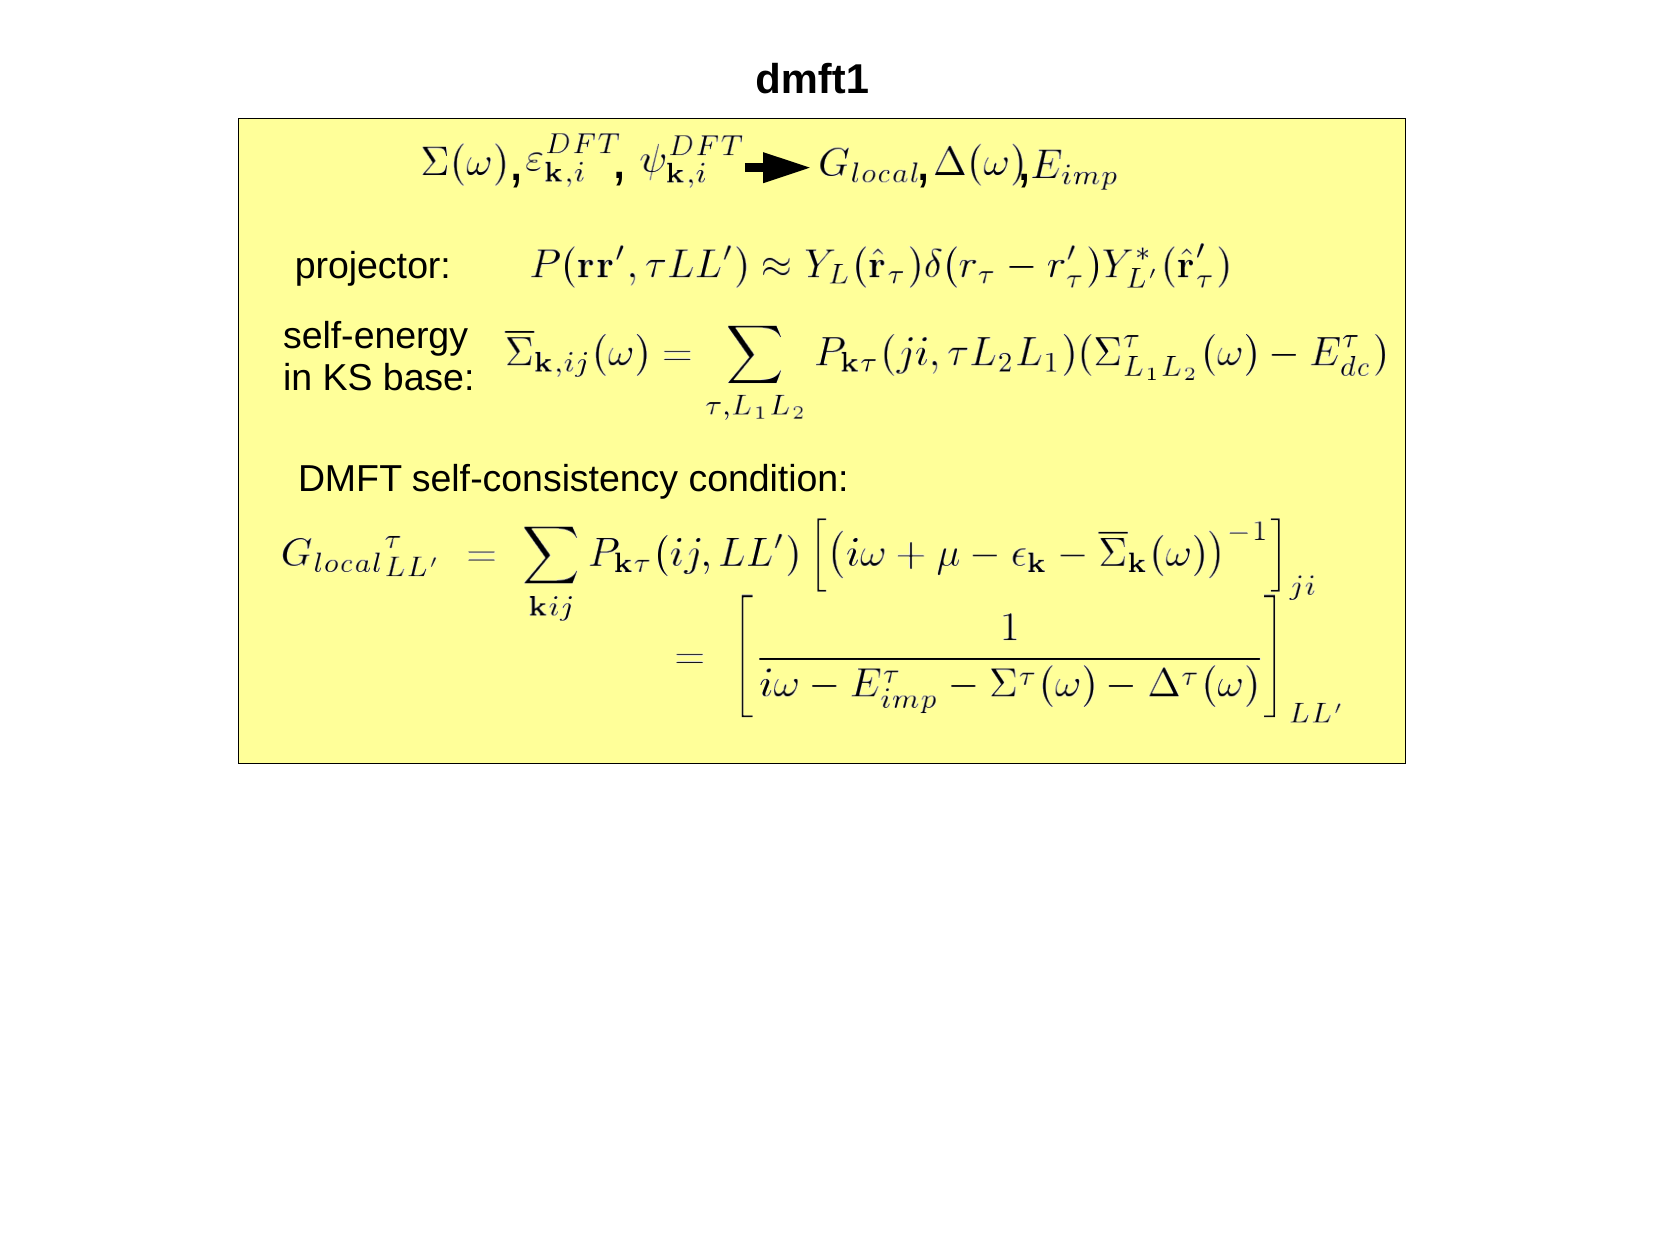

dmft1
,
,
,
,
projector:
self-energy
in KS base:
DMFT self-consistency condition: